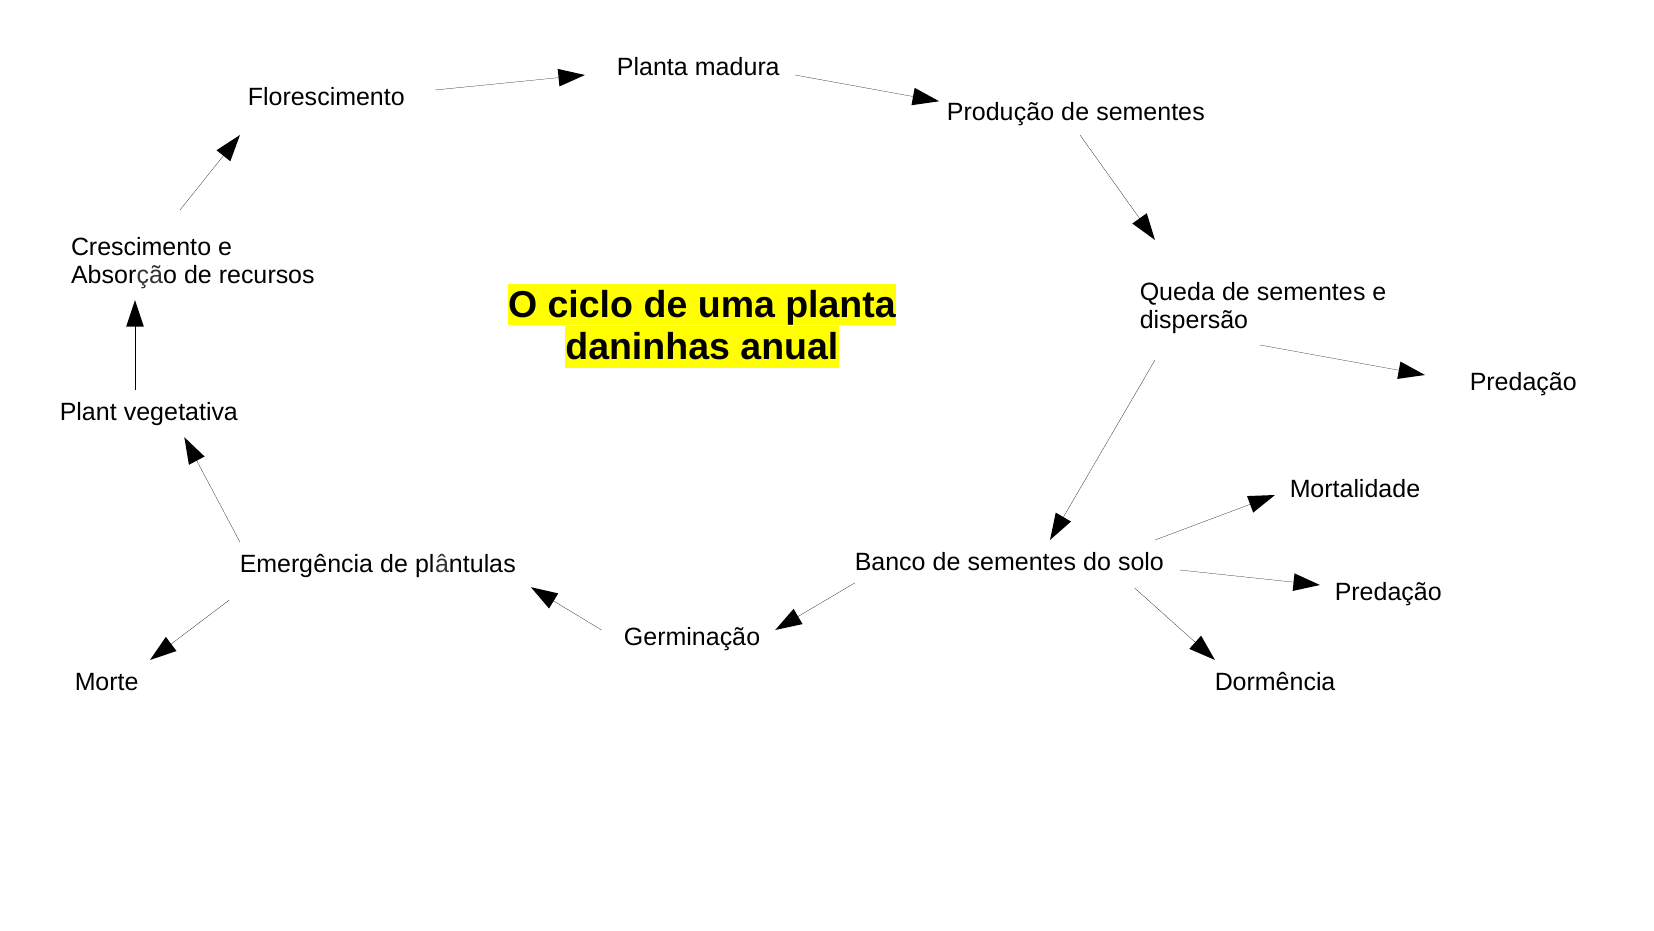

Planta madura
Florescimento
Produção de sementes
Crescimento e
Absorção de recursos
Queda de sementes e
dispersão
O ciclo de uma planta
daninhas anual
Predação
Plant vegetativa
Mortalidade
Banco de sementes do solo
Emergência de plântulas
Predação
Germinação
Morte
Dormência